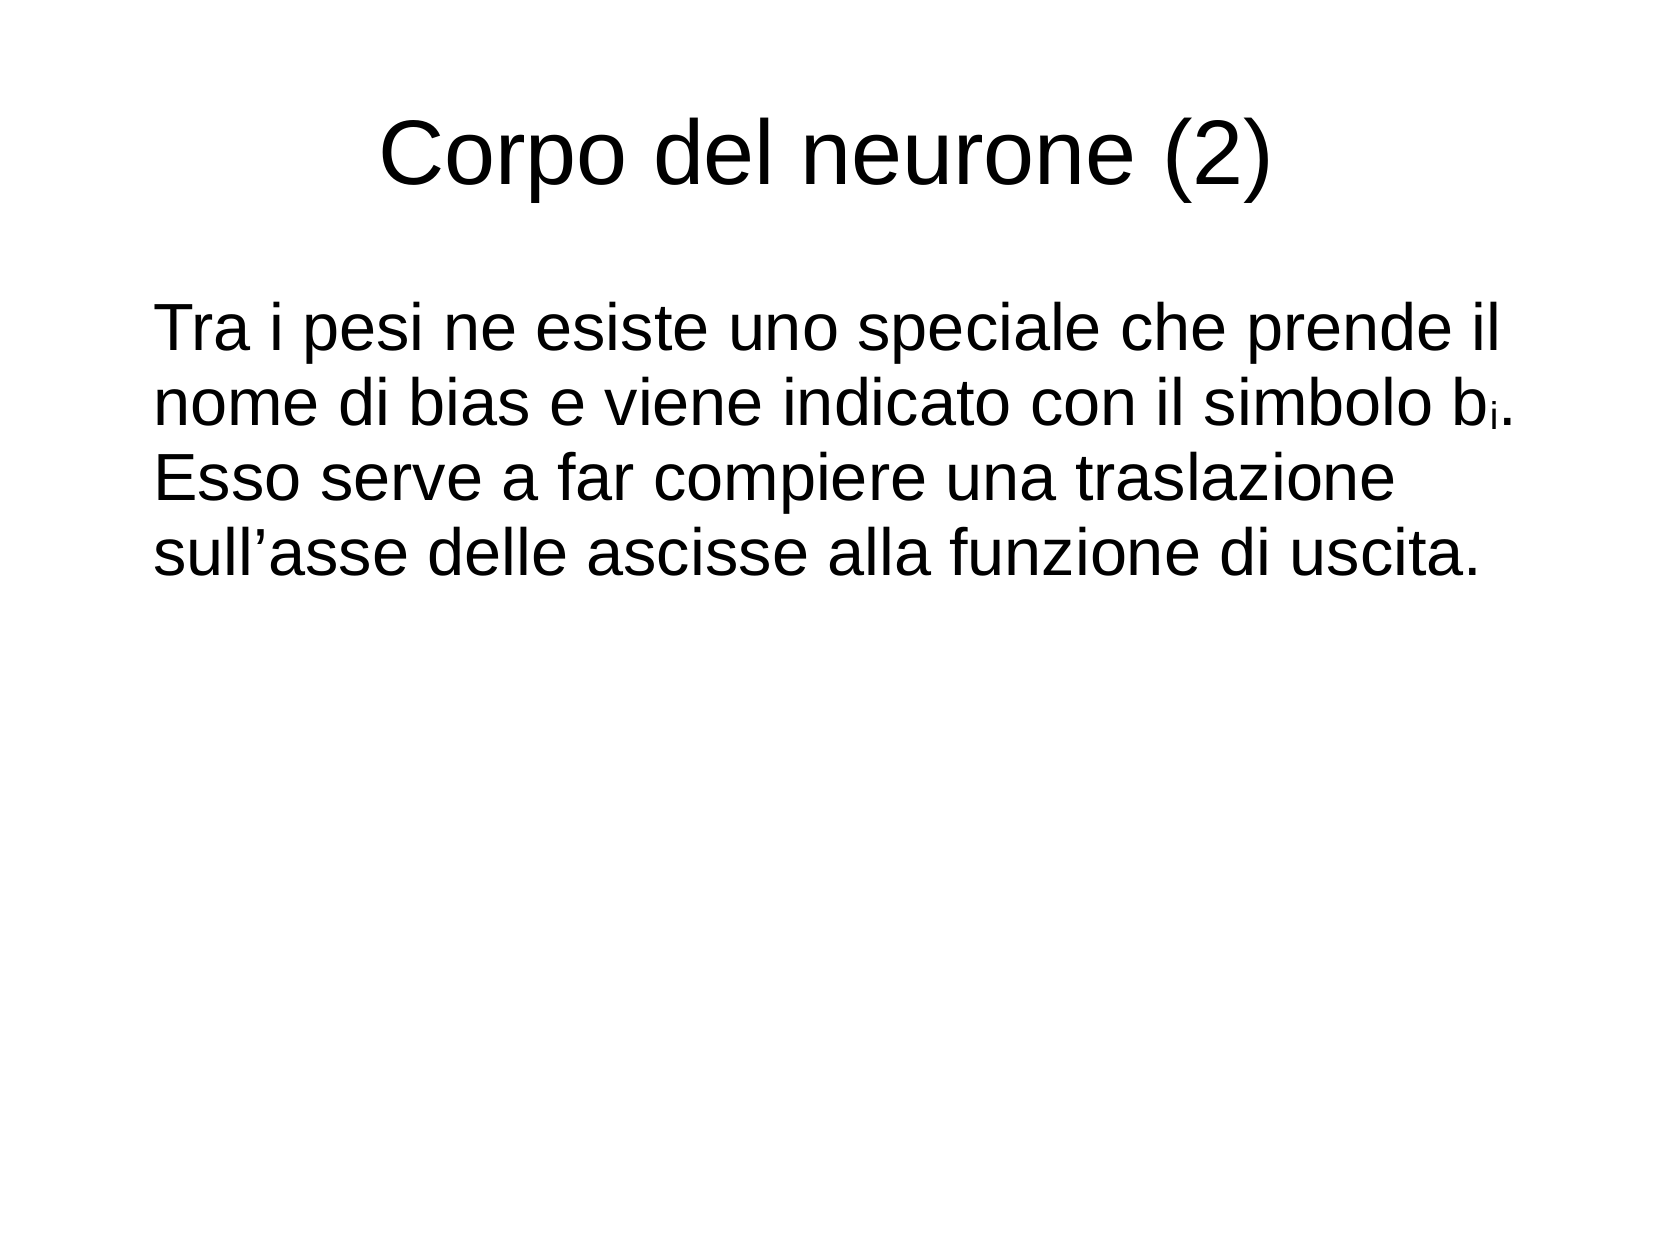

# Corpo del neurone (2)
Tra i pesi ne esiste uno speciale che prende il nome di bias e viene indicato con il simbolo bi.
Esso serve a far compiere una traslazione sull’asse delle ascisse alla funzione di uscita.